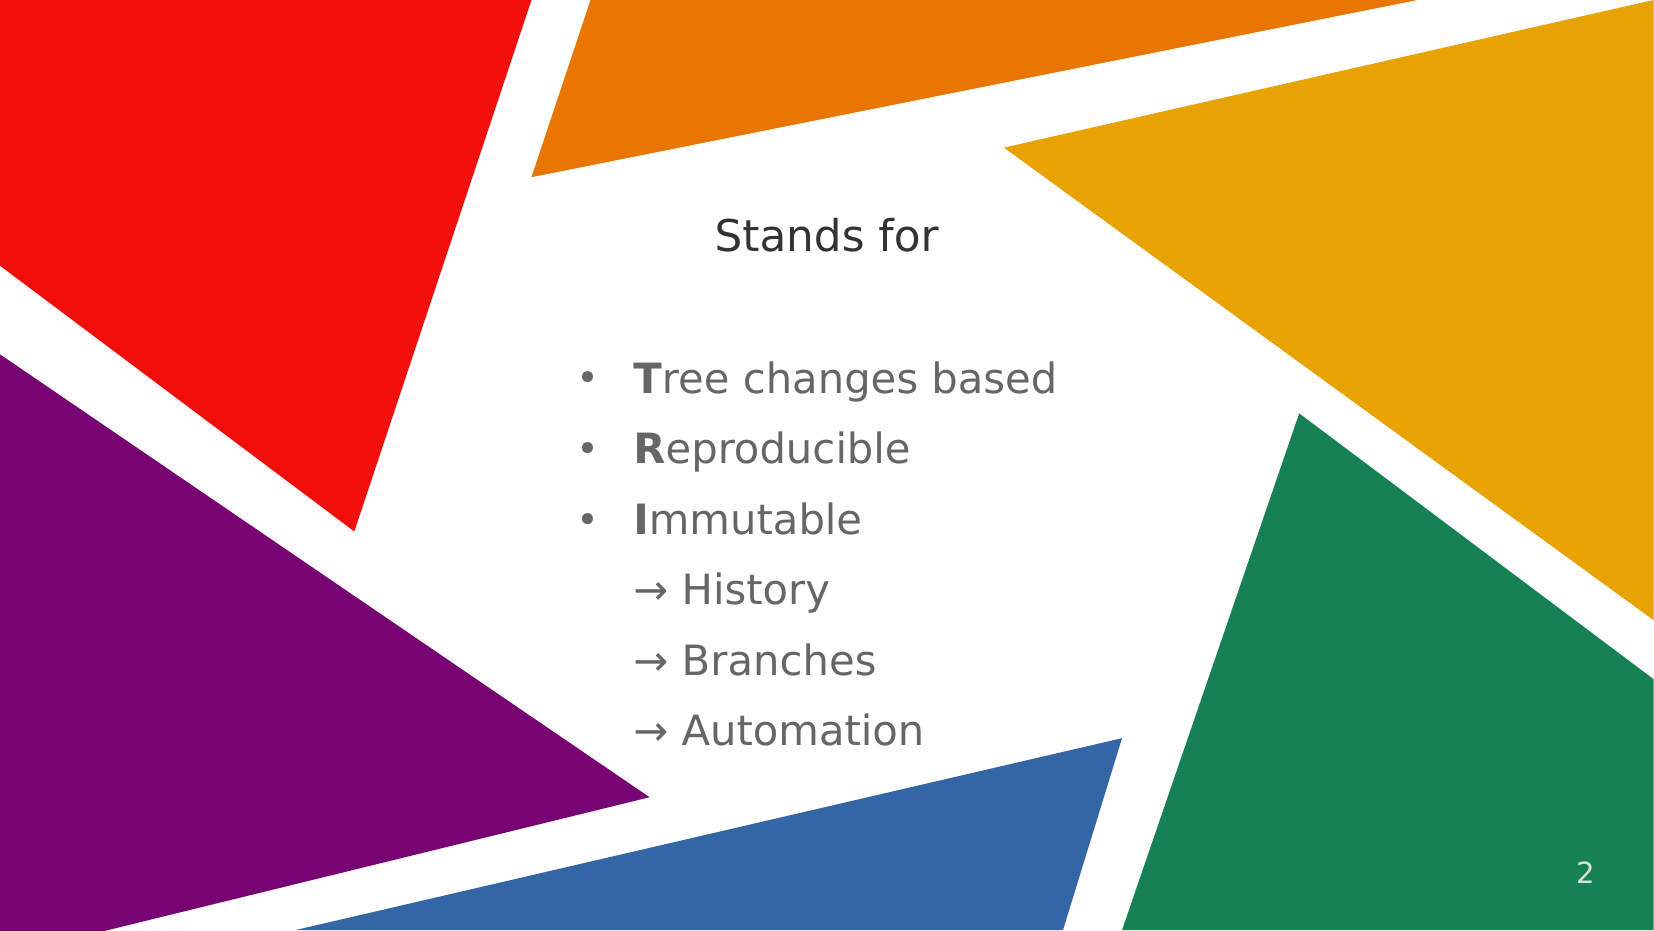

# Stands for
Tree changes based
Reproducible
Immutable
→ History
→ Branches
→ Automation
2